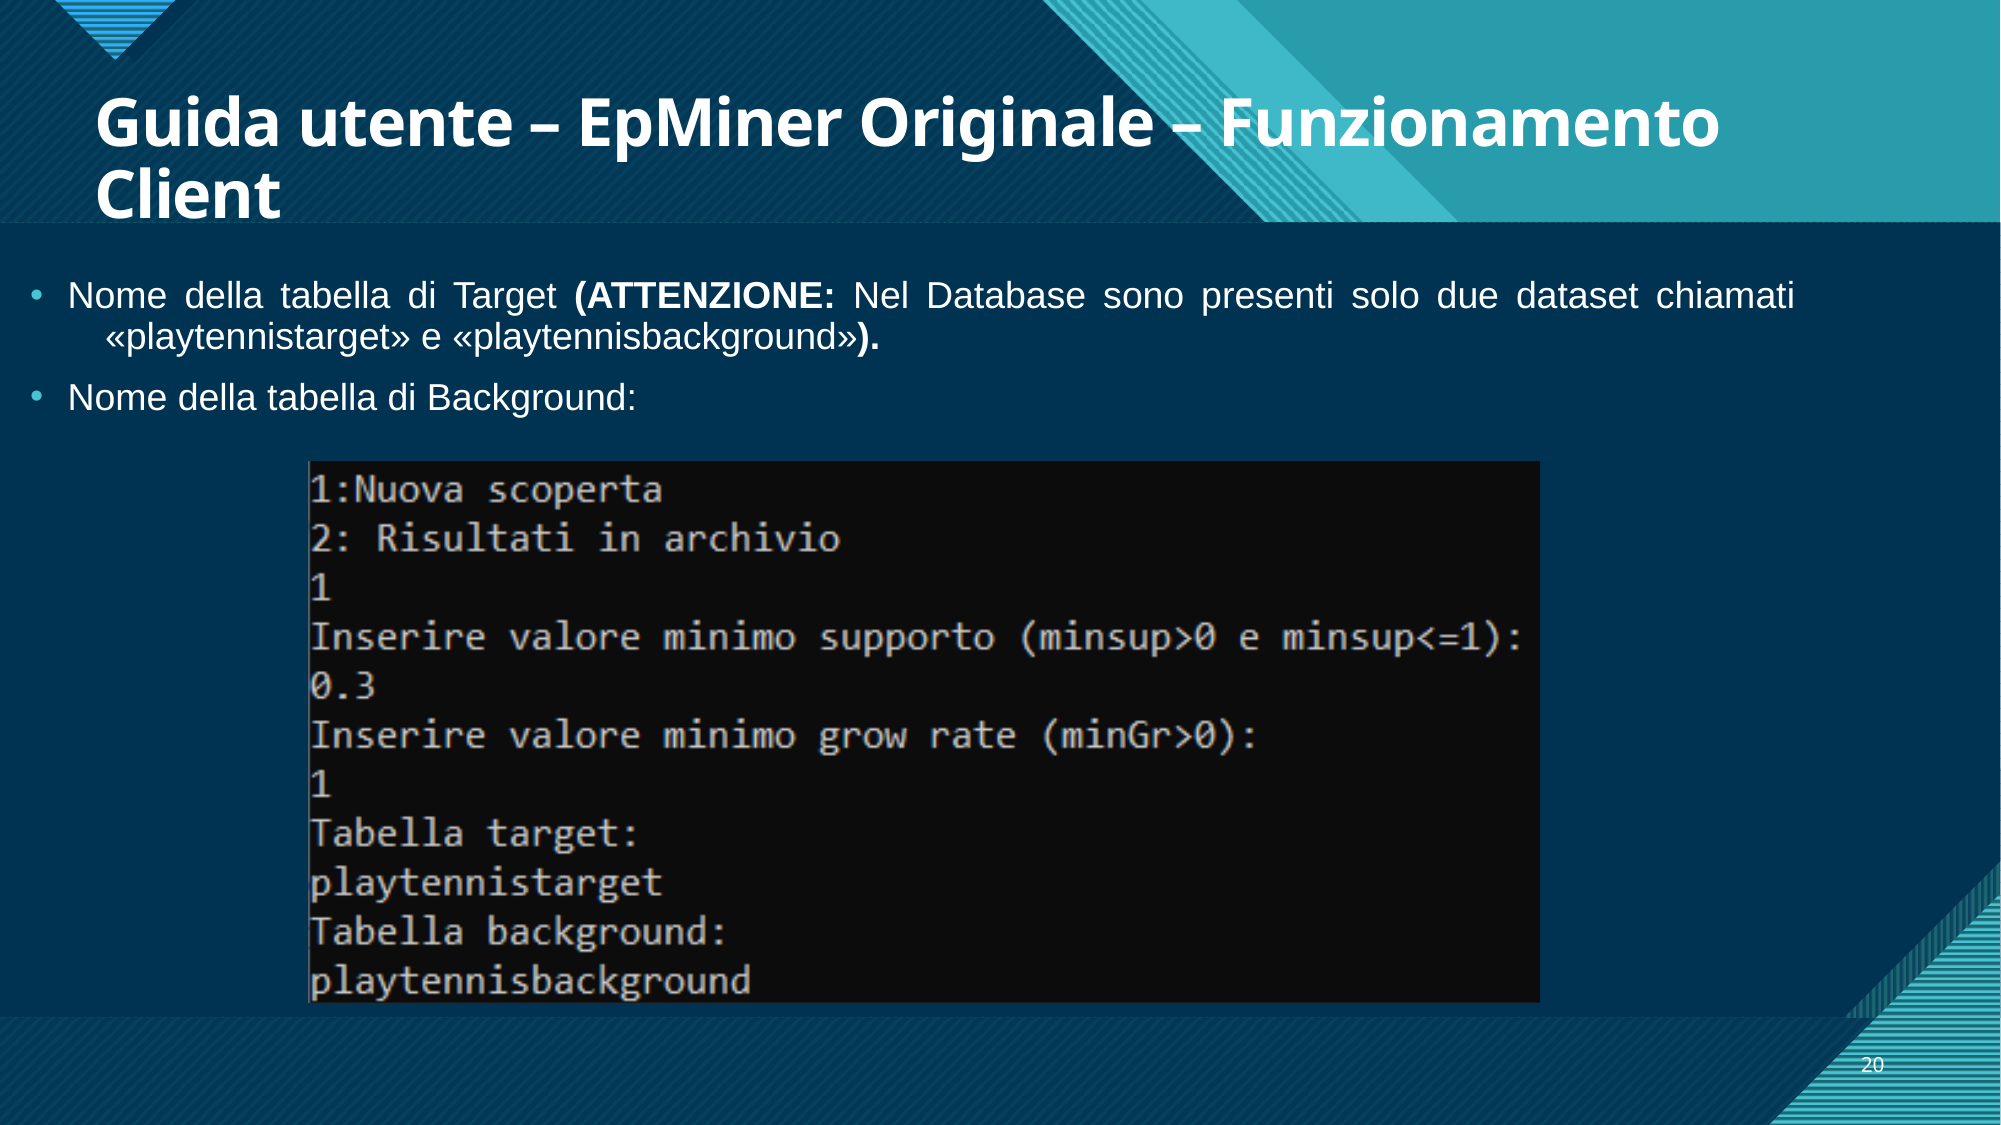

# Guida utente – EpMiner Originale – Funzionamento Client
Nome della tabella di Target (ATTENZIONE: Nel Database sono presenti solo due dataset chiamati «playtennistarget» e «playtennisbackground»).
Nome della tabella di Background: